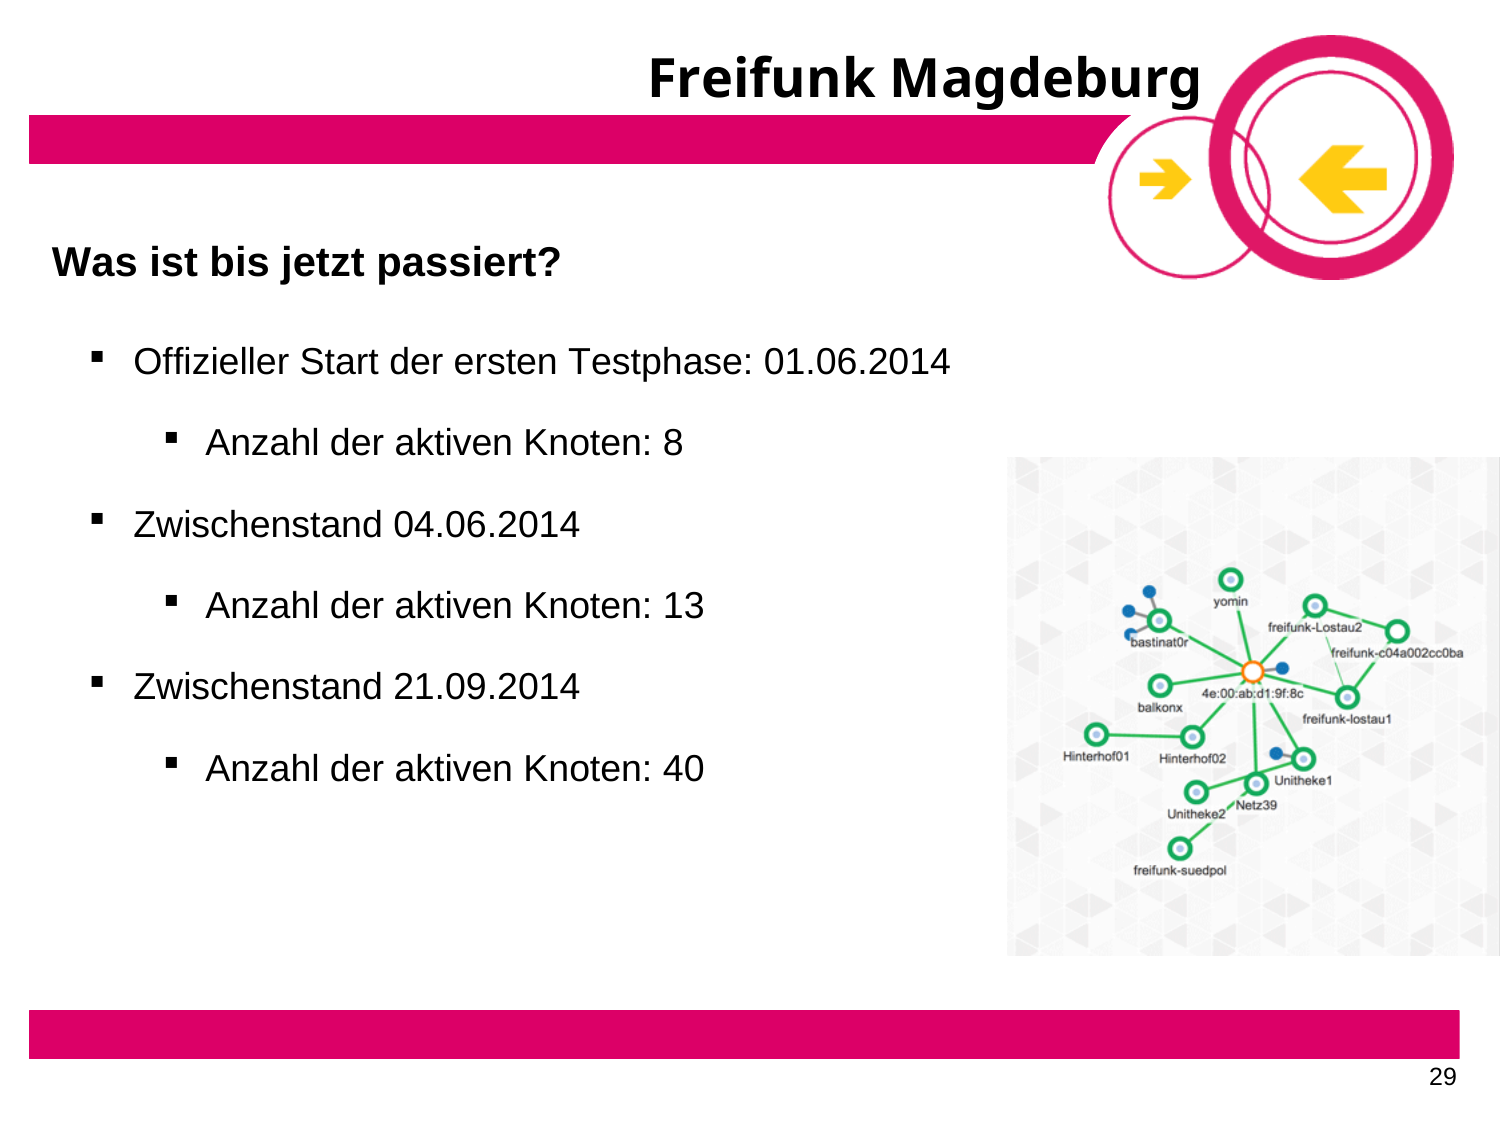

Was ist bis jetzt passiert?
Offizieller Start der ersten Testphase: 01.06.2014
Anzahl der aktiven Knoten: 8
Zwischenstand 04.06.2014
Anzahl der aktiven Knoten: 13
Zwischenstand 21.09.2014
Anzahl der aktiven Knoten: 40
29